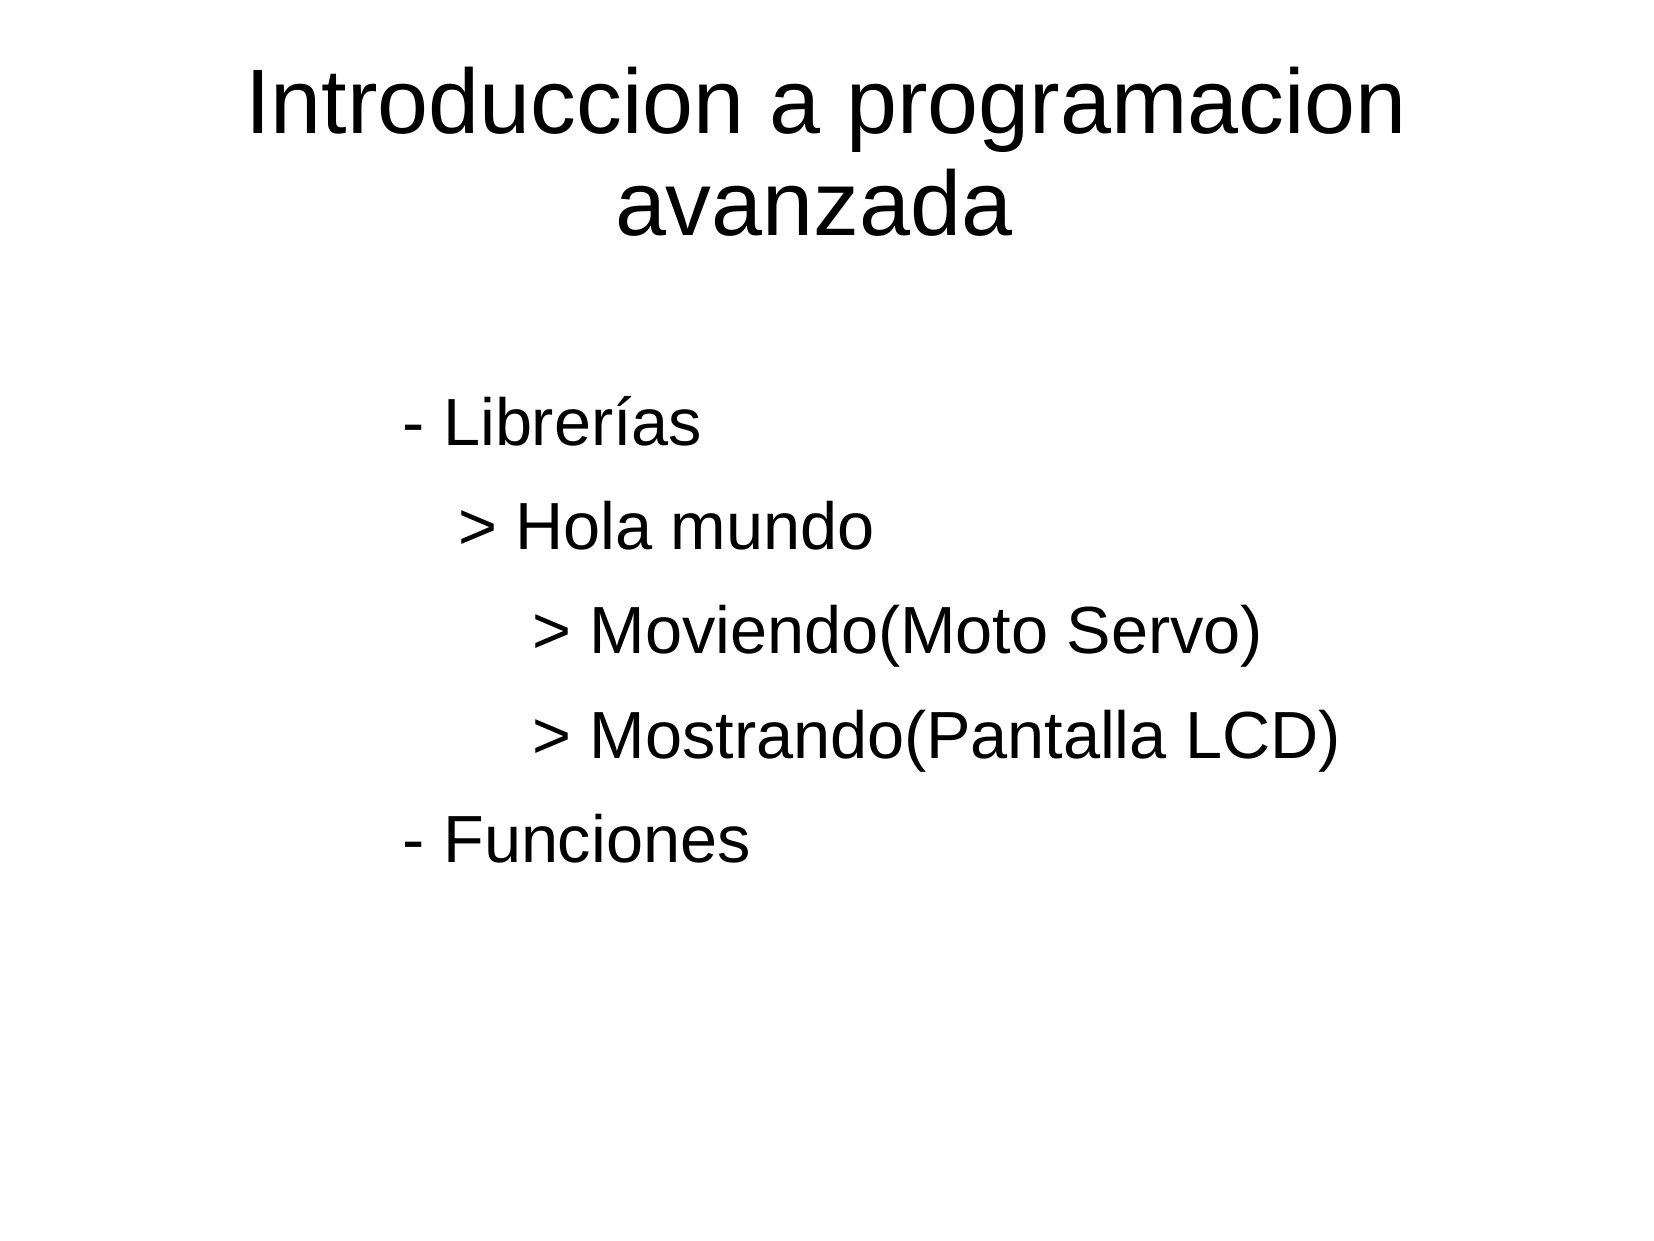

# Introduccion a programacion avanzada
 - Librerías
 > Hola mundo
 > Moviendo(Moto Servo)
 > Mostrando(Pantalla LCD)
 - Funciones